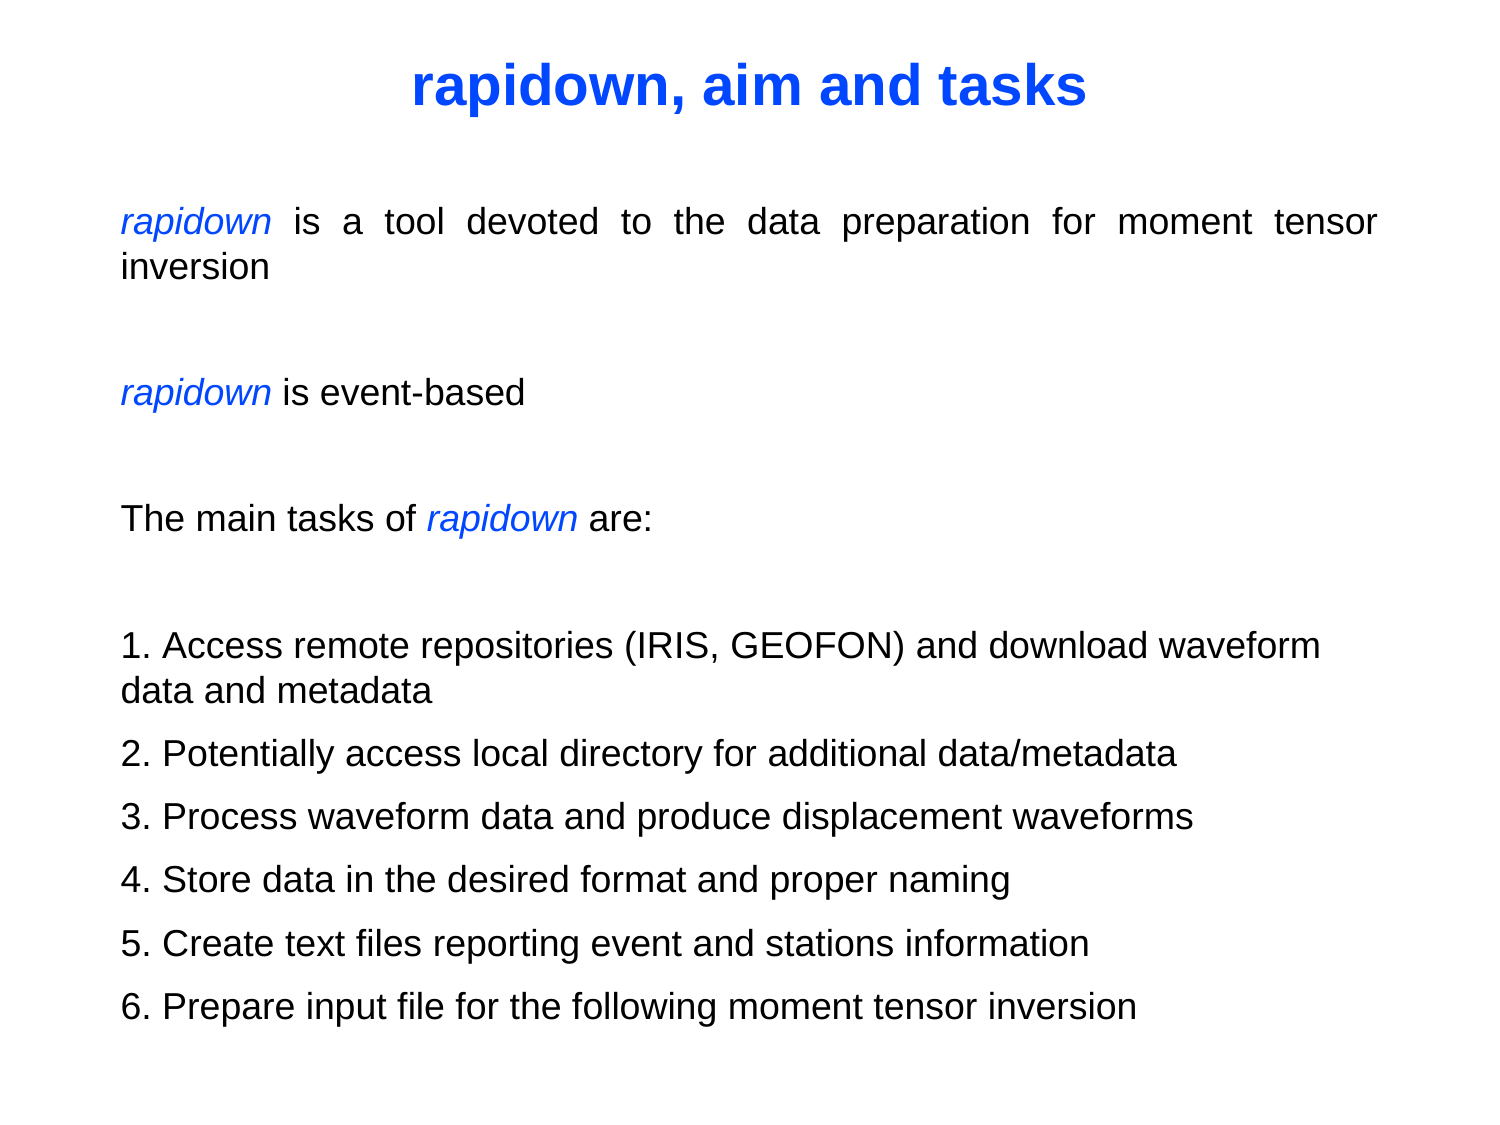

rapidown, aim and tasks
rapidown is a tool devoted to the data preparation for moment tensor inversion
rapidown is event-based
The main tasks of rapidown are:
1. Access remote repositories (IRIS, GEOFON) and download waveform data and metadata
2. Potentially access local directory for additional data/metadata
3. Process waveform data and produce displacement waveforms
4. Store data in the desired format and proper naming
5. Create text files reporting event and stations information
6. Prepare input file for the following moment tensor inversion